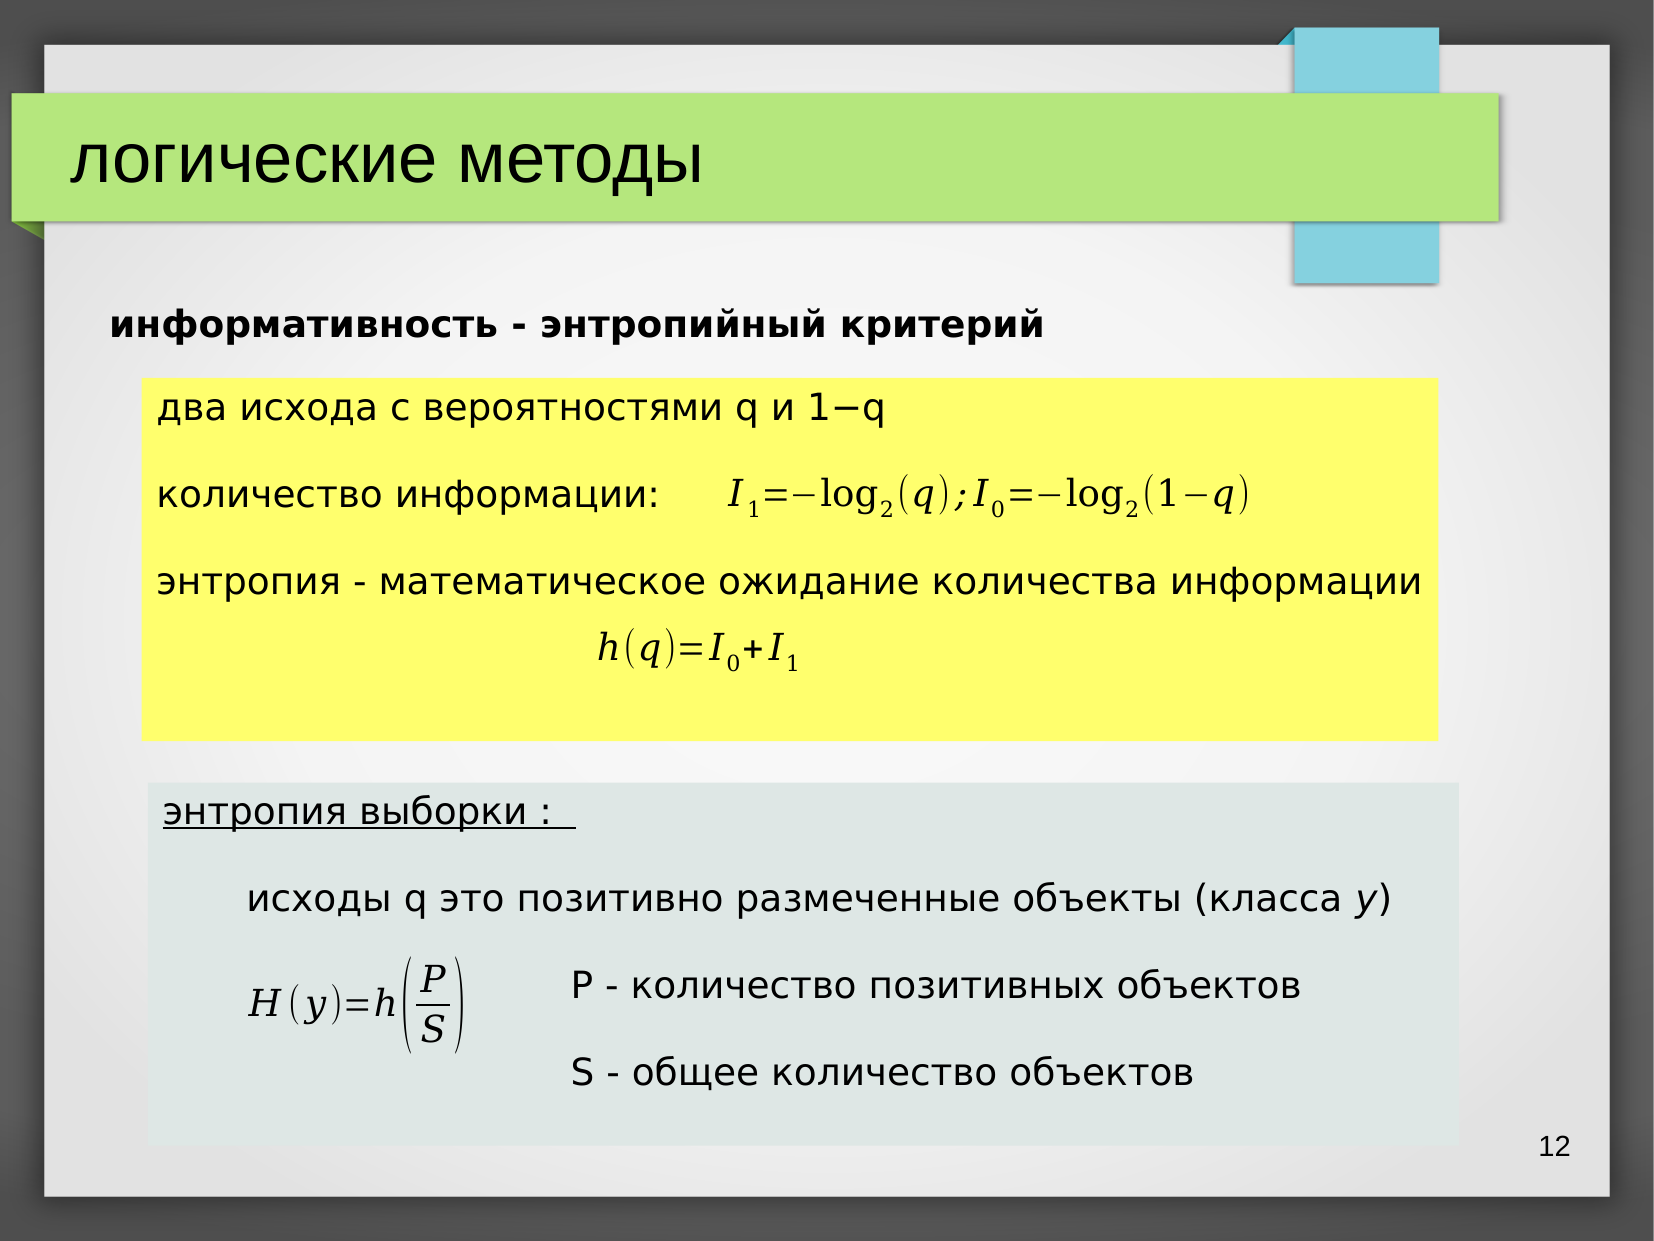

# логические методы
информативность - энтропийный критерий
два исхода с вероятностями q и 1−q
количество информации:
энтропия - математическое ожидание количества информации
энтропия выборки :
 исходы q это позитивно размеченные объекты (класса y)
 P - количество позитивных объектов
 S - общее количество объектов
12